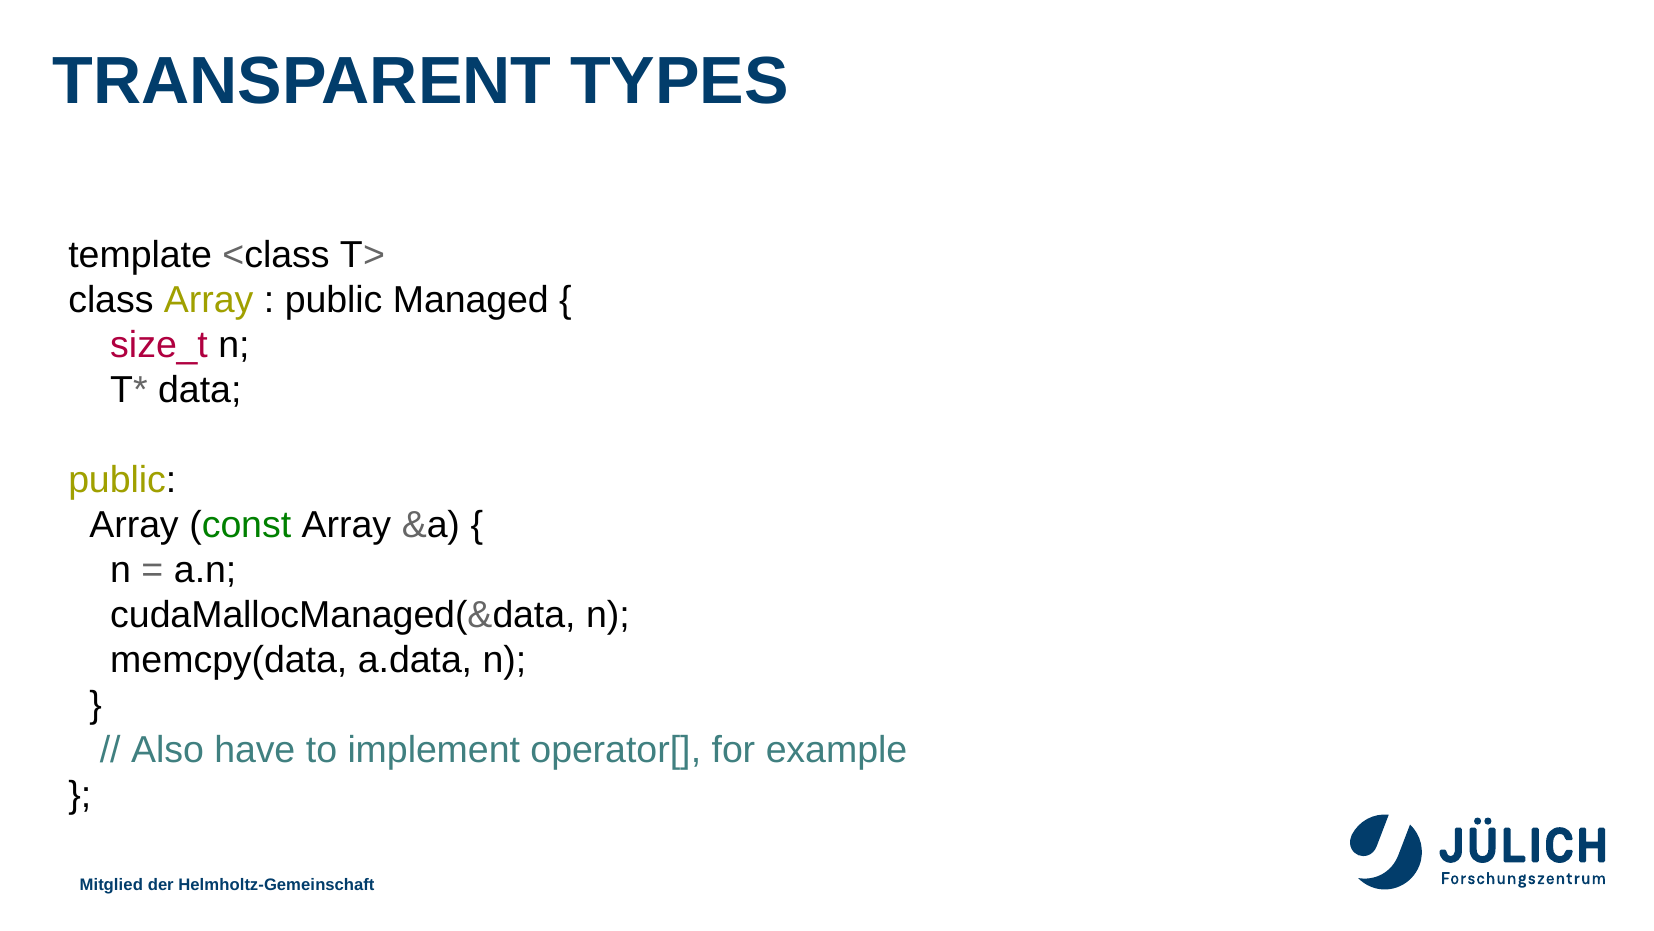

# Transparent Types
template <class T>
class Array : public Managed {
 size_t n;
 T* data;
public:
 Array (const Array &a) {
 n = a.n;
 cudaMallocManaged(&data, n);
 memcpy(data, a.data, n);
 }
 // Also have to implement operator[], for example
};